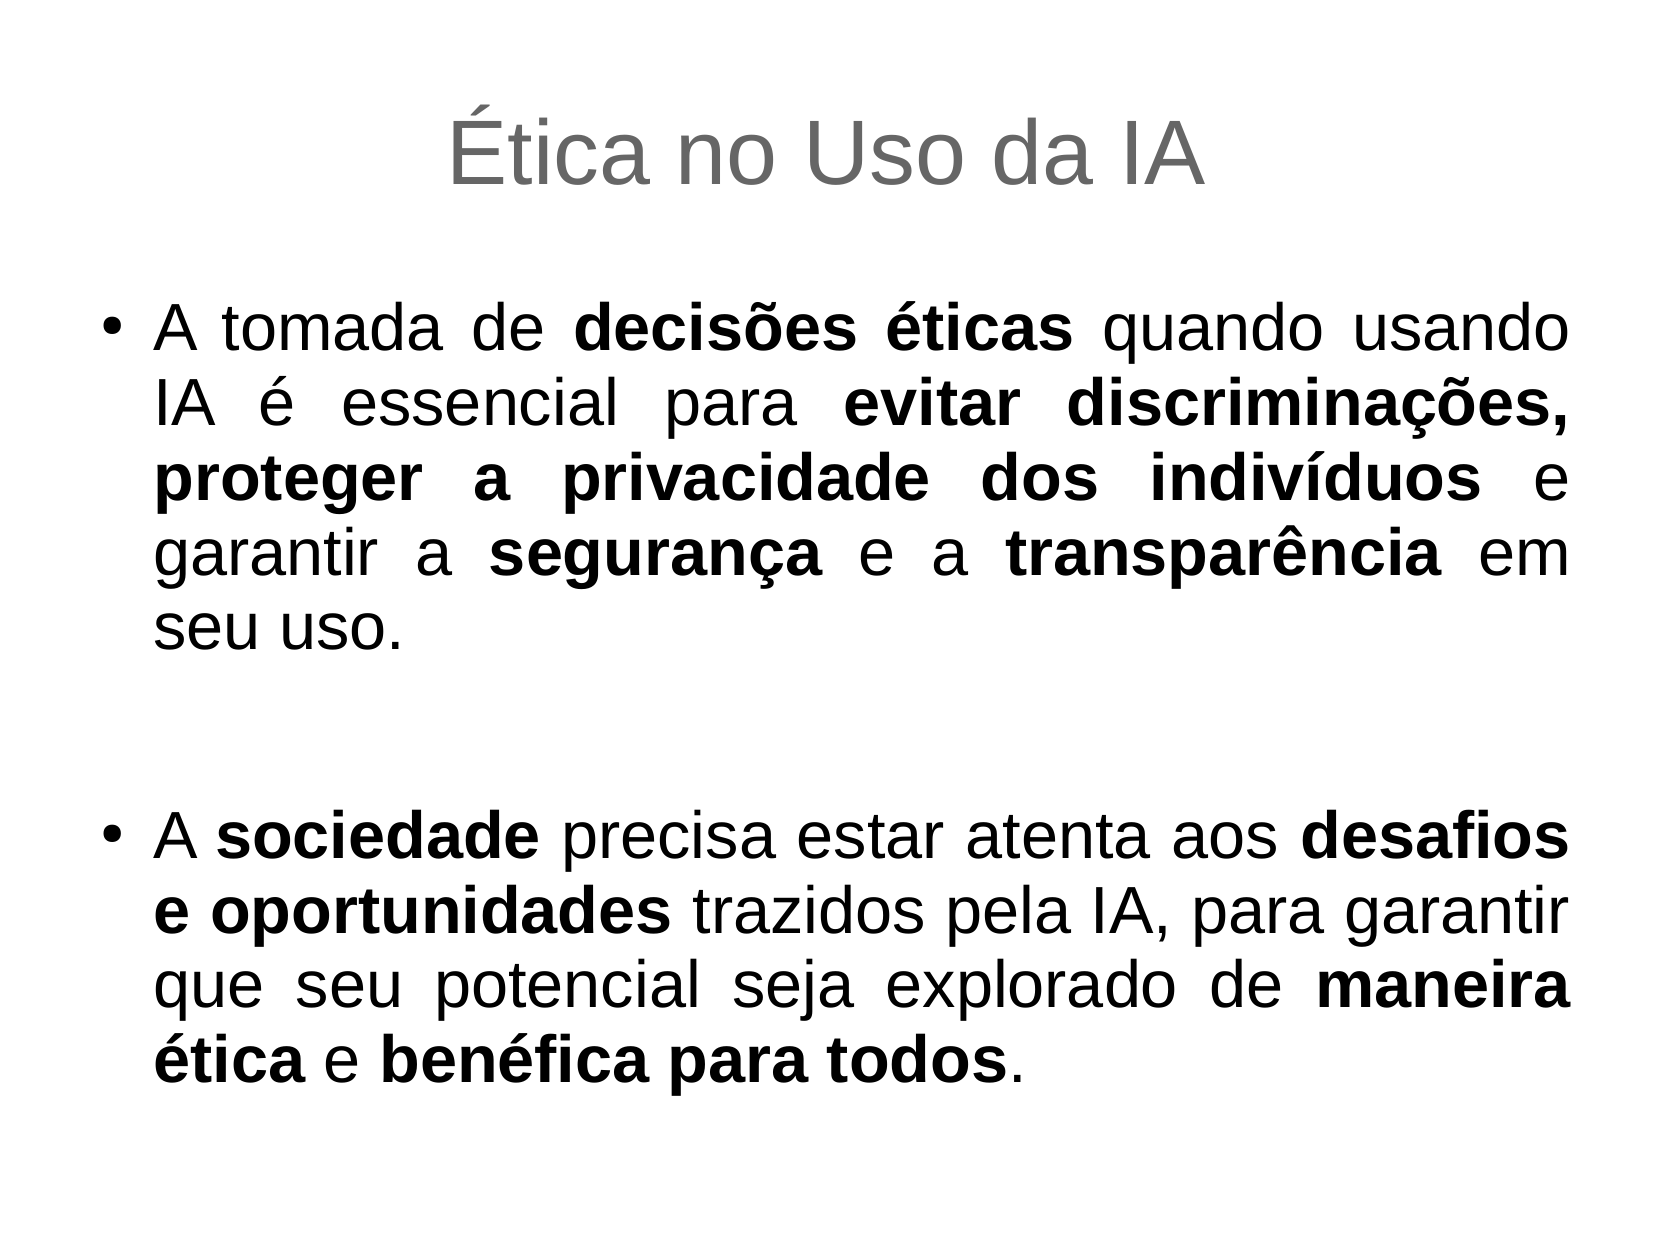

# Ética no Uso da IA
A tomada de decisões éticas quando usando IA é essencial para evitar discriminações, proteger a privacidade dos indivíduos e garantir a segurança e a transparência em seu uso.
A sociedade precisa estar atenta aos desafios e oportunidades trazidos pela IA, para garantir que seu potencial seja explorado de maneira ética e benéfica para todos.